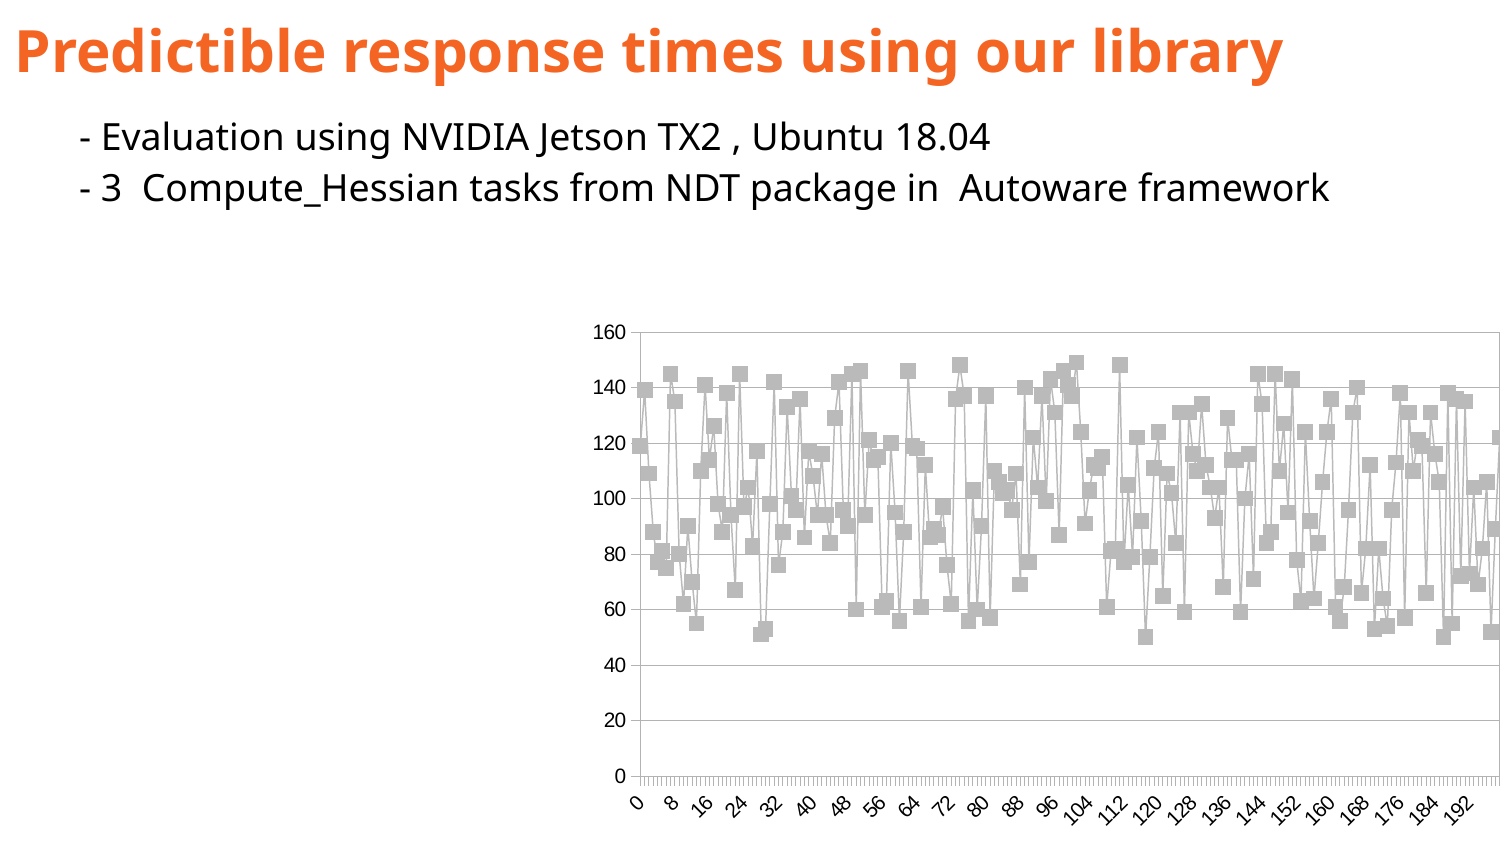

# Predictible response times using our library
- Evaluation using NVIDIA Jetson TX2 , Ubuntu 18.04
- 3 Compute_Hessian tasks from NDT package in Autoware framework
### Chart
| Category | Column R |
|---|---|
| 0 | 119.0 |
| 1 | 139.0 |
| 2 | 109.0 |
| 3 | 88.0 |
| 4 | 77.0 |
| 5 | 81.0 |
| 6 | 75.0 |
| 7 | 145.0 |
| 8 | 135.0 |
| 9 | 80.0 |
| 10 | 62.0 |
| 11 | 90.0 |
| 12 | 70.0 |
| 13 | 55.0 |
| 14 | 110.0 |
| 15 | 141.0 |
| 16 | 114.0 |
| 17 | 126.0 |
| 18 | 98.0 |
| 19 | 88.0 |
| 20 | 138.0 |
| 21 | 94.0 |
| 22 | 67.0 |
| 23 | 145.0 |
| 24 | 97.0 |
| 25 | 104.0 |
| 26 | 83.0 |
| 27 | 117.0 |
| 28 | 51.0 |
| 29 | 53.0 |
| 30 | 98.0 |
| 31 | 142.0 |
| 32 | 76.0 |
| 33 | 88.0 |
| 34 | 133.0 |
| 35 | 101.0 |
| 36 | 96.0 |
| 37 | 136.0 |
| 38 | 86.0 |
| 39 | 117.0 |
| 40 | 108.0 |
| 41 | 94.0 |
| 42 | 116.0 |
| 43 | 94.0 |
| 44 | 84.0 |
| 45 | 129.0 |
| 46 | 142.0 |
| 47 | 96.0 |
| 48 | 90.0 |
| 49 | 145.0 |
| 50 | 60.0 |
| 51 | 146.0 |
| 52 | 94.0 |
| 53 | 121.0 |
| 54 | 114.0 |
| 55 | 115.0 |
| 56 | 61.0 |
| 57 | 63.0 |
| 58 | 120.0 |
| 59 | 95.0 |
| 60 | 56.0 |
| 61 | 88.0 |
| 62 | 146.0 |
| 63 | 119.0 |
| 64 | 118.0 |
| 65 | 61.0 |
| 66 | 112.0 |
| 67 | 86.0 |
| 68 | 89.0 |
| 69 | 87.0 |
| 70 | 97.0 |
| 71 | 76.0 |
| 72 | 62.0 |
| 73 | 136.0 |
| 74 | 148.0 |
| 75 | 137.0 |
| 76 | 56.0 |
| 77 | 103.0 |
| 78 | 60.0 |
| 79 | 90.0 |
| 80 | 137.0 |
| 81 | 57.0 |
| 82 | 110.0 |
| 83 | 106.0 |
| 84 | 102.0 |
| 85 | 103.0 |
| 86 | 96.0 |
| 87 | 109.0 |
| 88 | 69.0 |
| 89 | 140.0 |
| 90 | 77.0 |
| 91 | 122.0 |
| 92 | 104.0 |
| 93 | 137.0 |
| 94 | 99.0 |
| 95 | 143.0 |
| 96 | 131.0 |
| 97 | 87.0 |
| 98 | 146.0 |
| 99 | 141.0 |
| 100 | 137.0 |
| 101 | 149.0 |
| 102 | 124.0 |
| 103 | 91.0 |
| 104 | 103.0 |
| 105 | 112.0 |
| 106 | 111.0 |
| 107 | 115.0 |
| 108 | 61.0 |
| 109 | 81.0 |
| 110 | 82.0 |
| 111 | 148.0 |
| 112 | 77.0 |
| 113 | 105.0 |
| 114 | 79.0 |
| 115 | 122.0 |
| 116 | 92.0 |
| 117 | 50.0 |
| 118 | 79.0 |
| 119 | 111.0 |
| 120 | 124.0 |
| 121 | 65.0 |
| 122 | 109.0 |
| 123 | 102.0 |
| 124 | 84.0 |
| 125 | 131.0 |
| 126 | 59.0 |
| 127 | 131.0 |
| 128 | 116.0 |
| 129 | 110.0 |
| 130 | 134.0 |
| 131 | 112.0 |
| 132 | 104.0 |
| 133 | 93.0 |
| 134 | 104.0 |
| 135 | 68.0 |
| 136 | 129.0 |
| 137 | 114.0 |
| 138 | 114.0 |
| 139 | 59.0 |
| 140 | 100.0 |
| 141 | 116.0 |
| 142 | 71.0 |
| 143 | 145.0 |
| 144 | 134.0 |
| 145 | 84.0 |
| 146 | 88.0 |
| 147 | 145.0 |
| 148 | 110.0 |
| 149 | 127.0 |
| 150 | 95.0 |
| 151 | 143.0 |
| 152 | 78.0 |
| 153 | 63.0 |
| 154 | 124.0 |
| 155 | 92.0 |
| 156 | 64.0 |
| 157 | 84.0 |
| 158 | 106.0 |
| 159 | 124.0 |
| 160 | 136.0 |
| 161 | 61.0 |
| 162 | 56.0 |
| 163 | 68.0 |
| 164 | 96.0 |
| 165 | 131.0 |
| 166 | 140.0 |
| 167 | 66.0 |
| 168 | 82.0 |
| 169 | 112.0 |
| 170 | 53.0 |
| 171 | 82.0 |
| 172 | 64.0 |
| 173 | 54.0 |
| 174 | 96.0 |
| 175 | 113.0 |
| 176 | 138.0 |
| 177 | 57.0 |
| 178 | 131.0 |
| 179 | 110.0 |
| 180 | 121.0 |
| 181 | 119.0 |
| 182 | 66.0 |
| 183 | 131.0 |
| 184 | 116.0 |
| 185 | 106.0 |
| 186 | 50.0 |
| 187 | 138.0 |
| 188 | 55.0 |
| 189 | 136.0 |
| 190 | 72.0 |
| 191 | 135.0 |
| 192 | 73.0 |
| 193 | 104.0 |
| 194 | 69.0 |
| 195 | 82.0 |
| 196 | 106.0 |
| 197 | 52.0 |
| 198 | 89.0 |
| 199 | 122.0 |